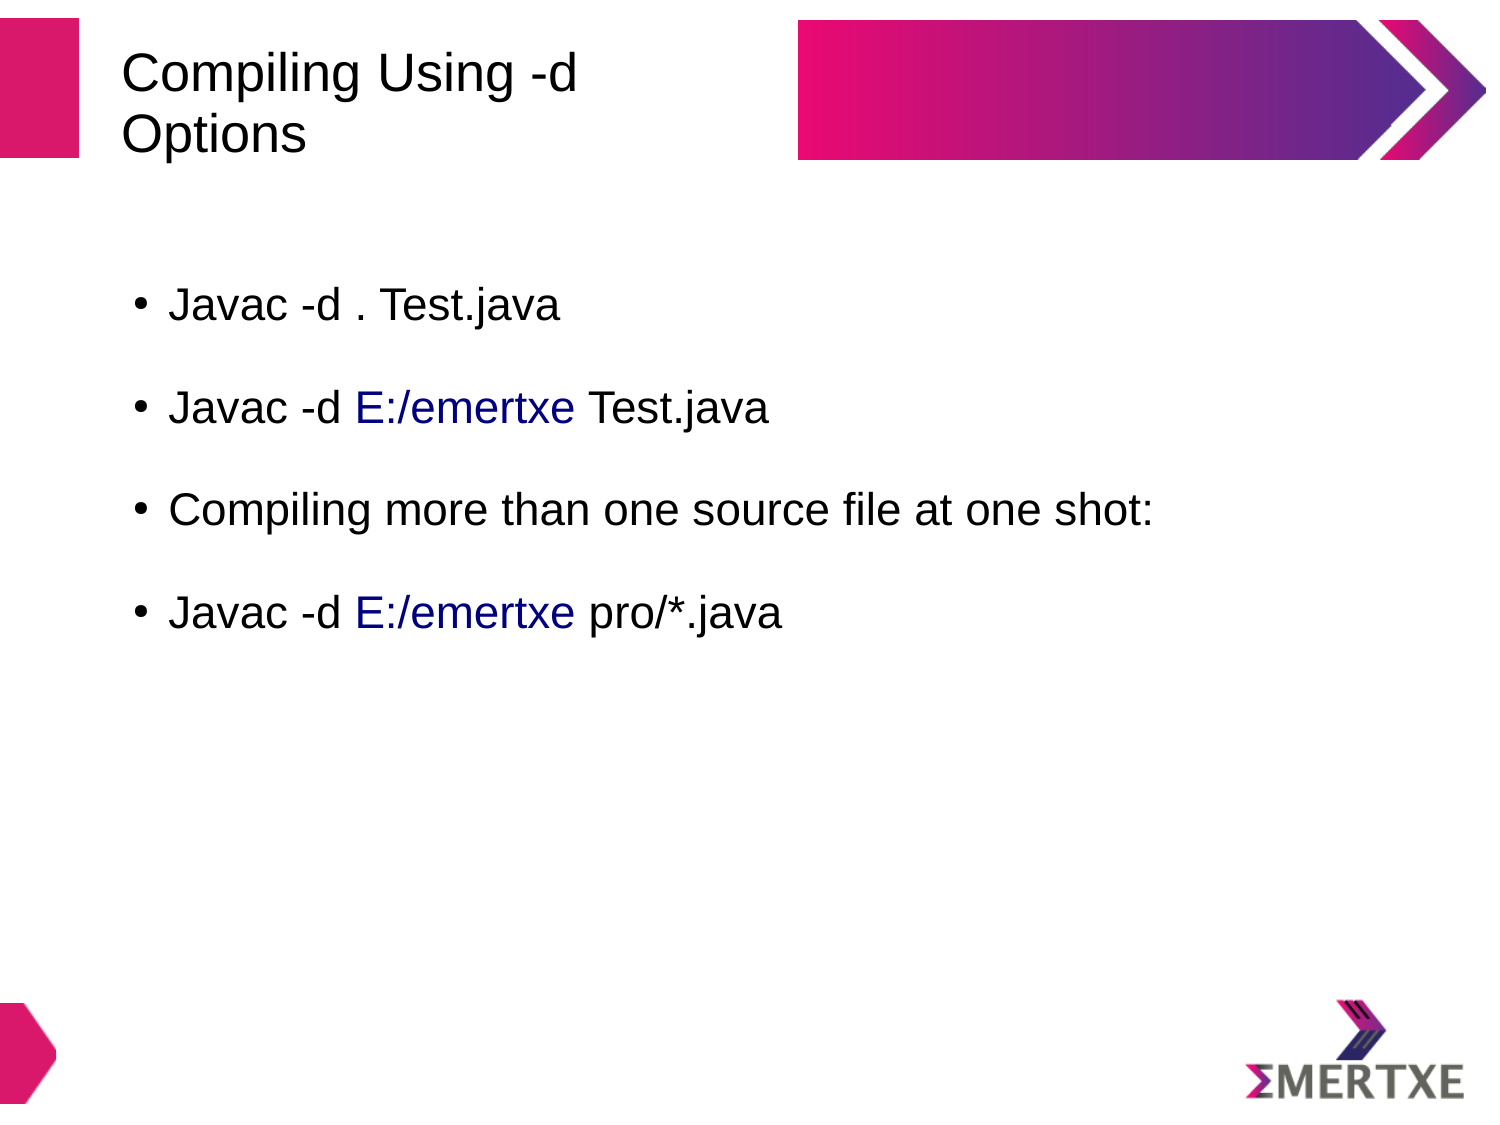

Compiling Using -d Options
Javac -d . Test.java
Javac -d E:/emertxe Test.java
Compiling more than one source file at one shot:
Javac -d E:/emertxe pro/*.java